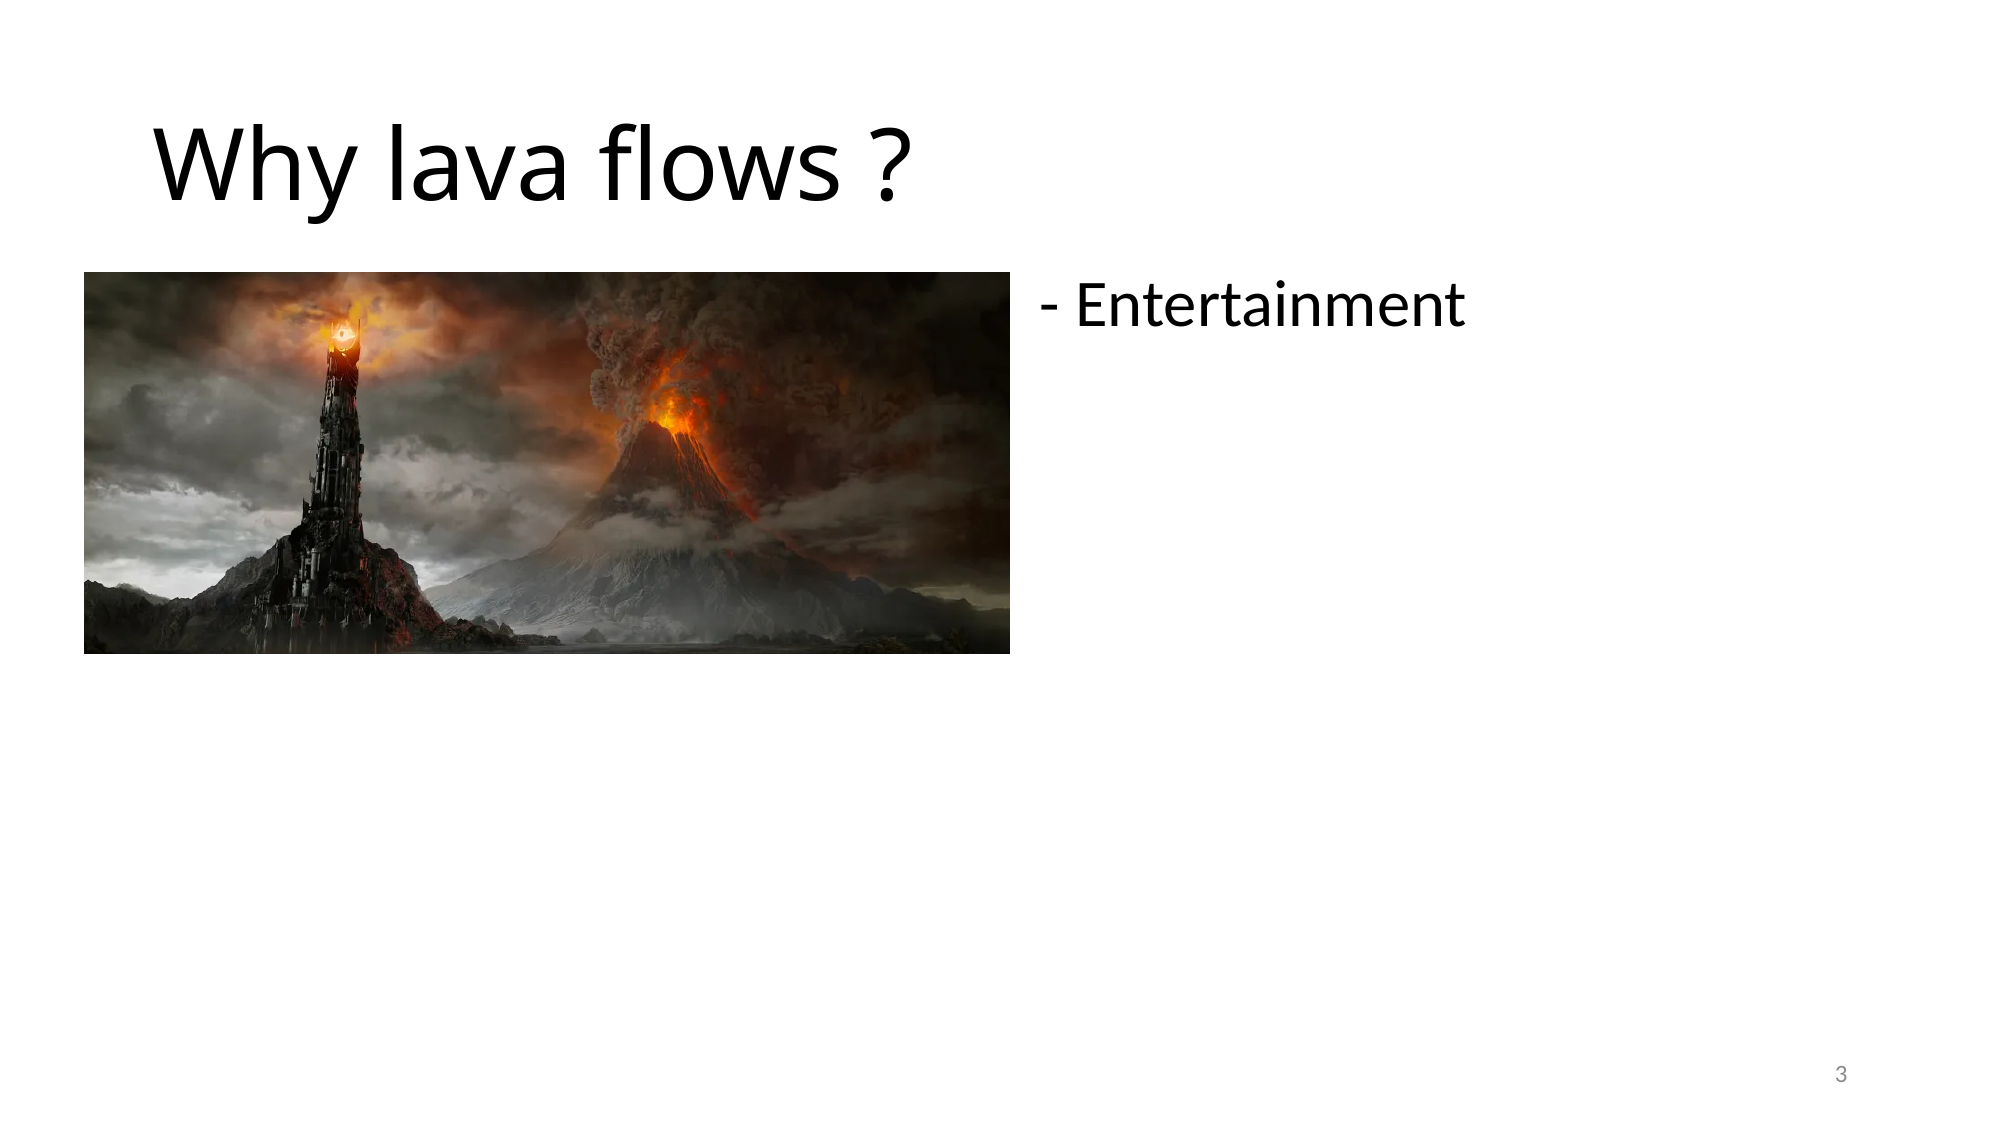

# Why lava flows ?
 - Entertainment
3